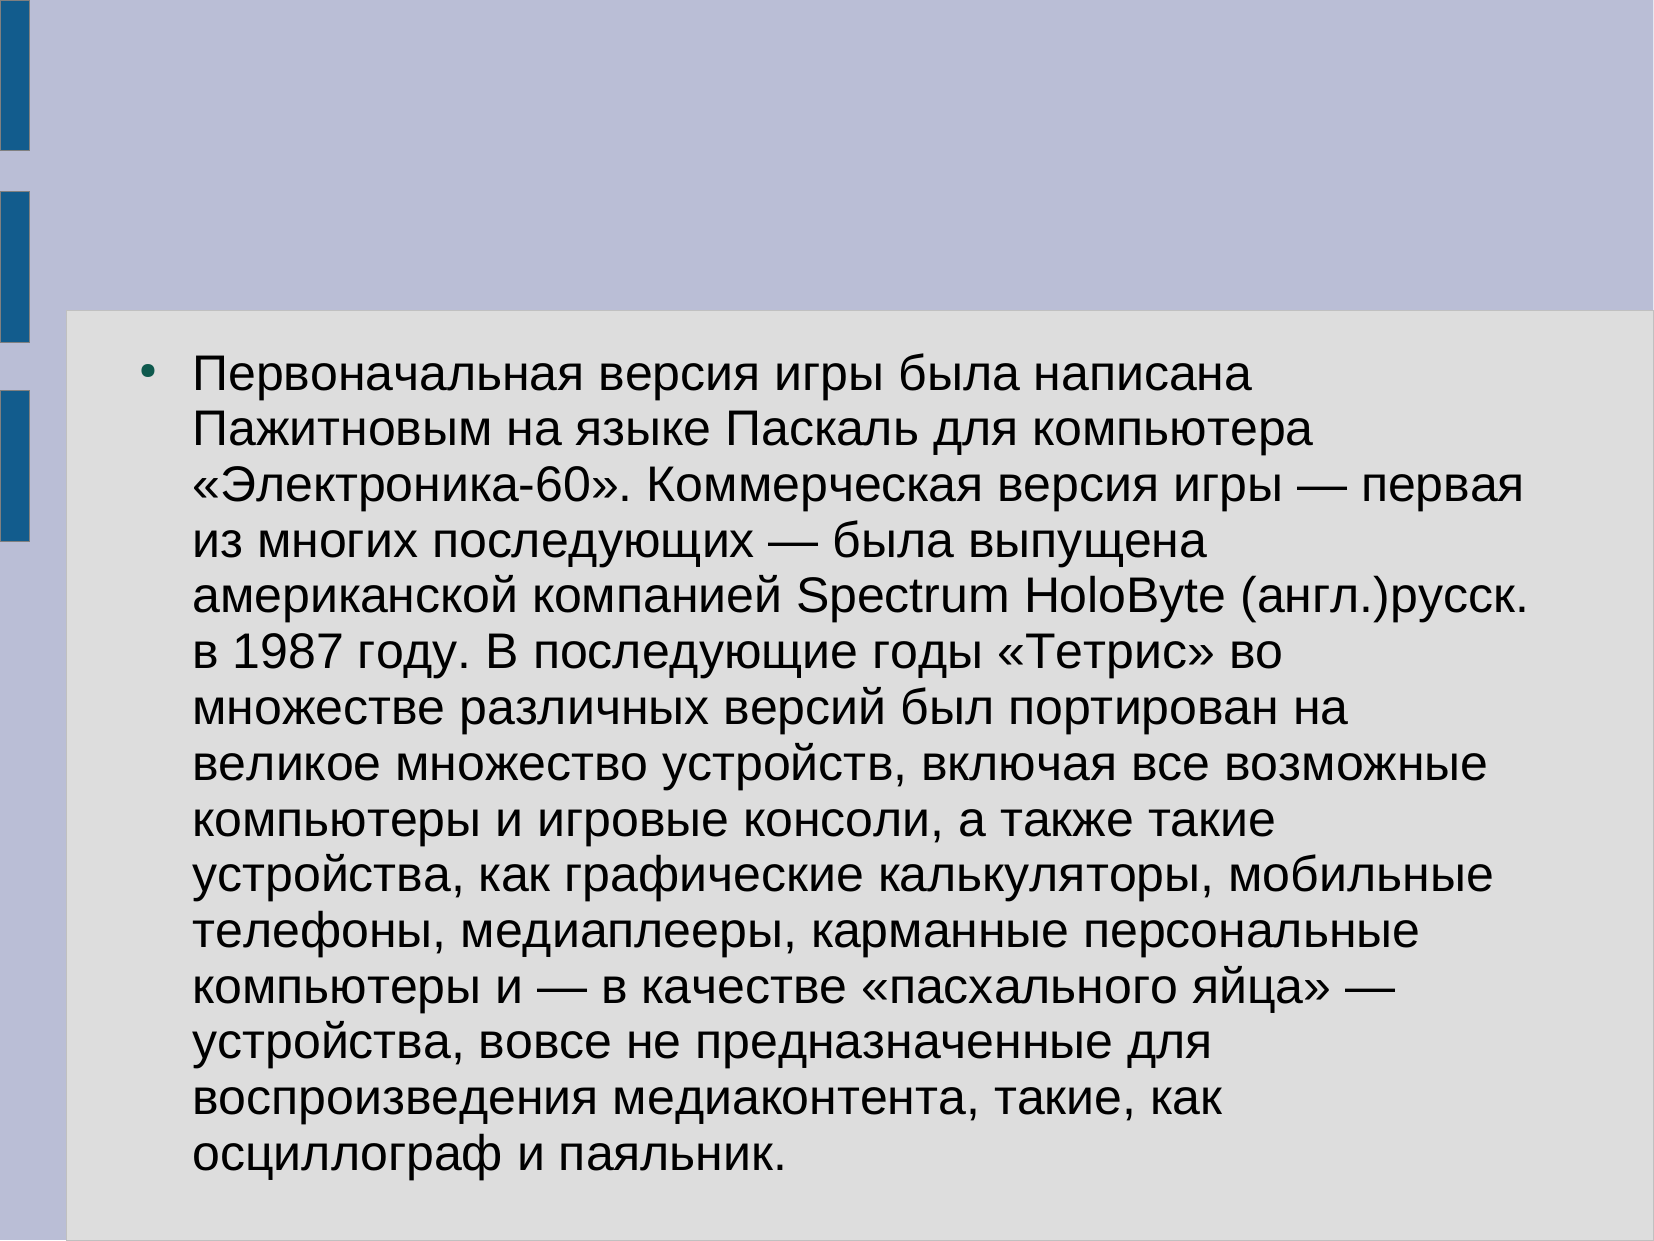

#
Первоначальная версия игры была написана Пажитновым на языке Паскаль для компьютера «Электроника-60». Коммерческая версия игры — первая из многих последующих — была выпущена американской компанией Spectrum HoloByte (англ.)русск. в 1987 году. В последующие годы «Тетрис» во множестве различных версий был портирован на великое множество устройств, включая все возможные компьютеры и игровые консоли, а также такие устройства, как графические калькуляторы, мобильные телефоны, медиаплееры, карманные персональные компьютеры и — в качестве «пасхального яйца» — устройства, вовсе не предназначенные для воспроизведения медиаконтента, такие, как осциллограф и паяльник.